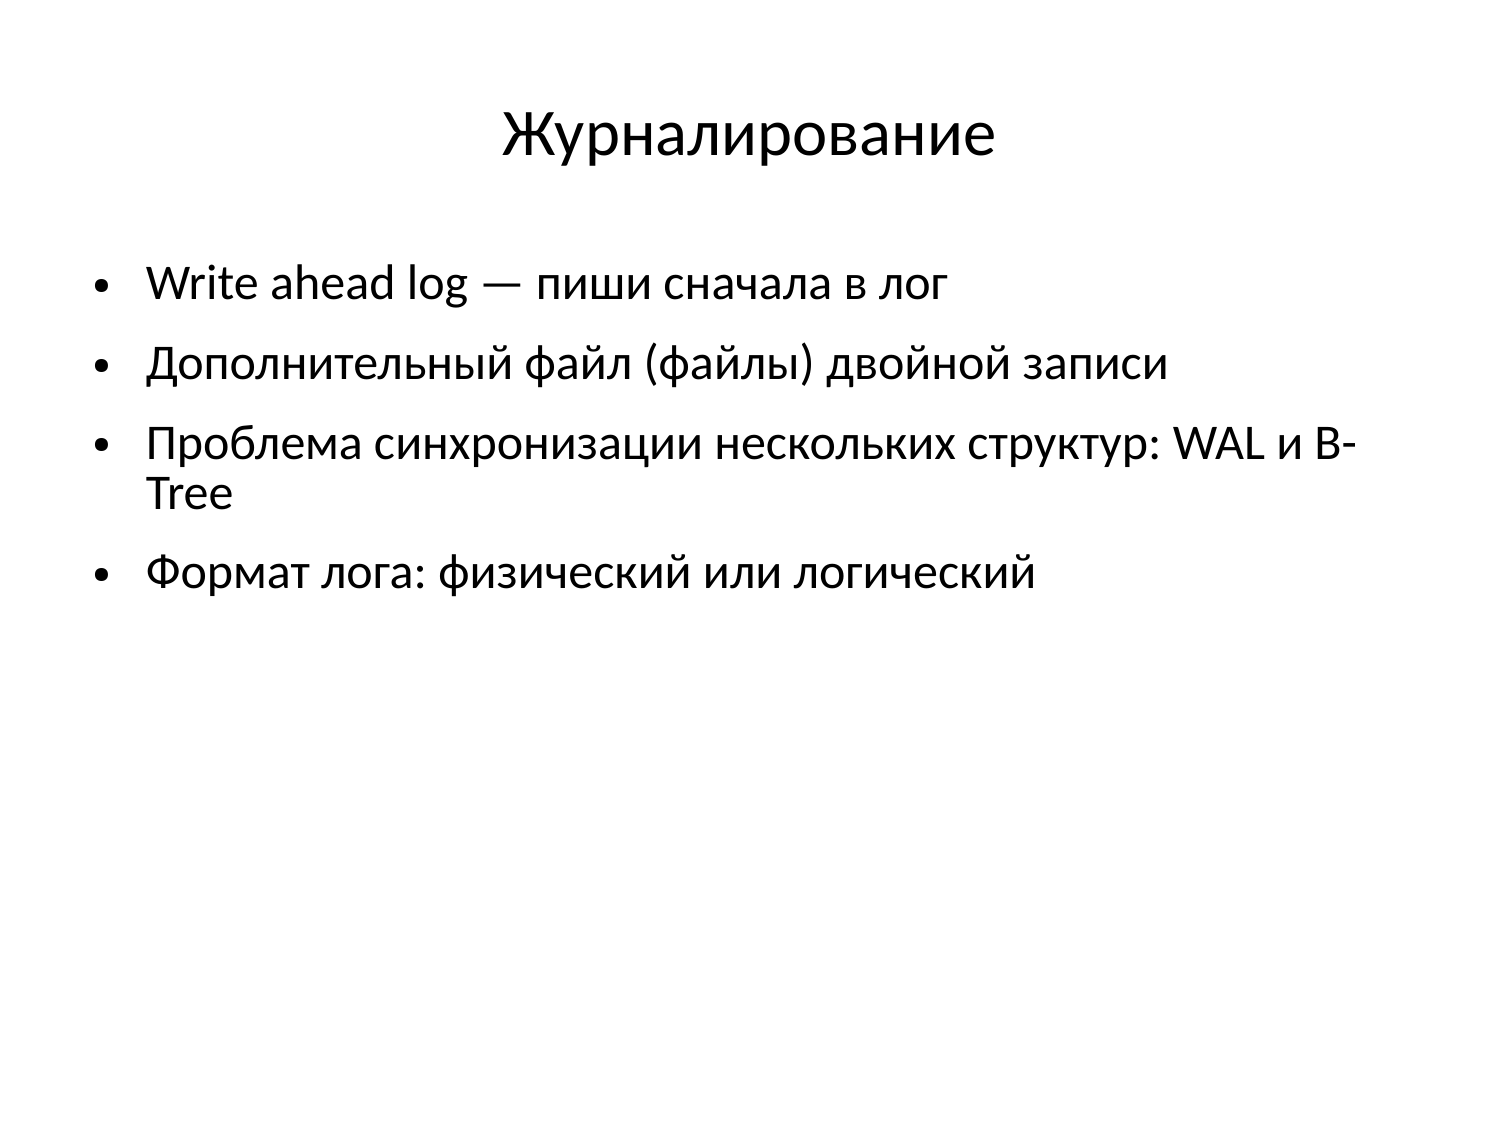

# Журналирование
Write ahead log — пиши сначала в лог
Дополнительный файл (файлы) двойной записи
Проблема синхронизации нескольких структур: WAL и B-Tree
Формат лога: физический или логический